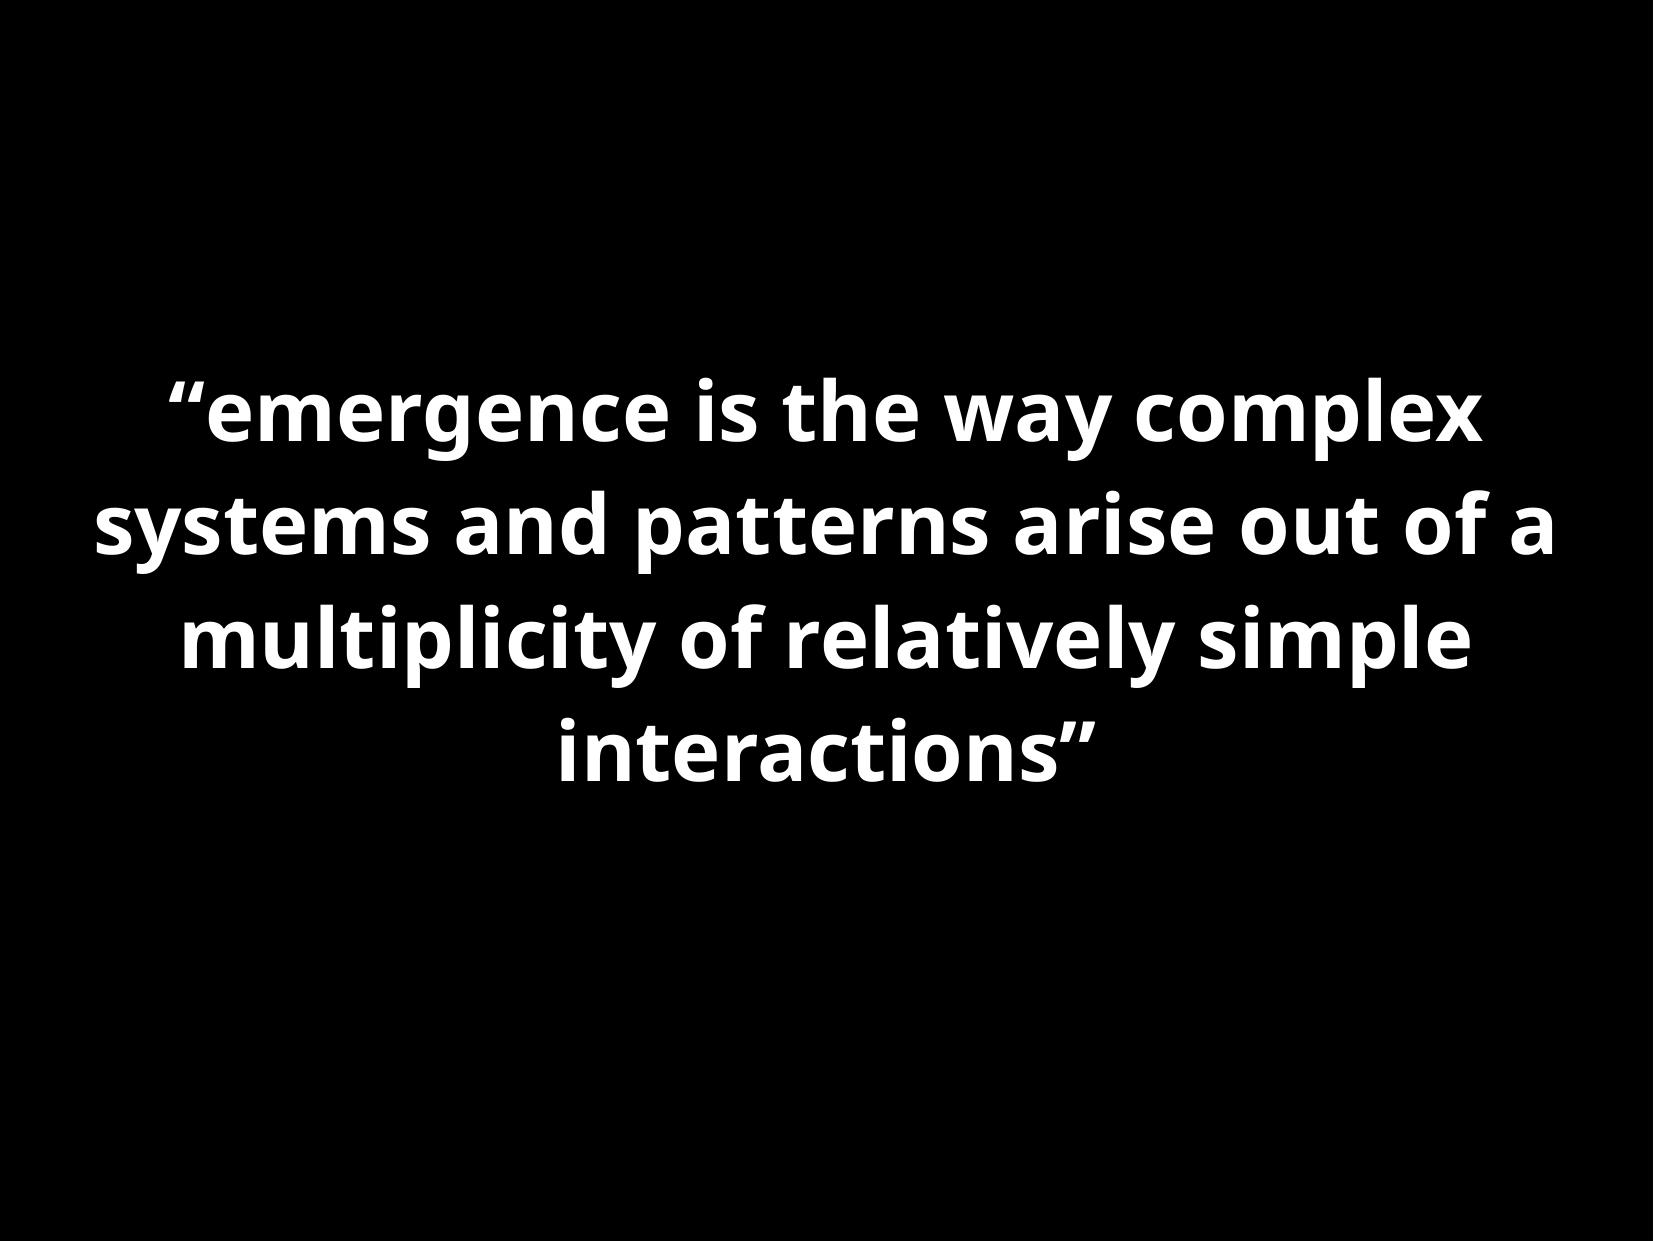

# “emergence is the way complex systems and patterns arise out of a multiplicity of relatively simple interactions”